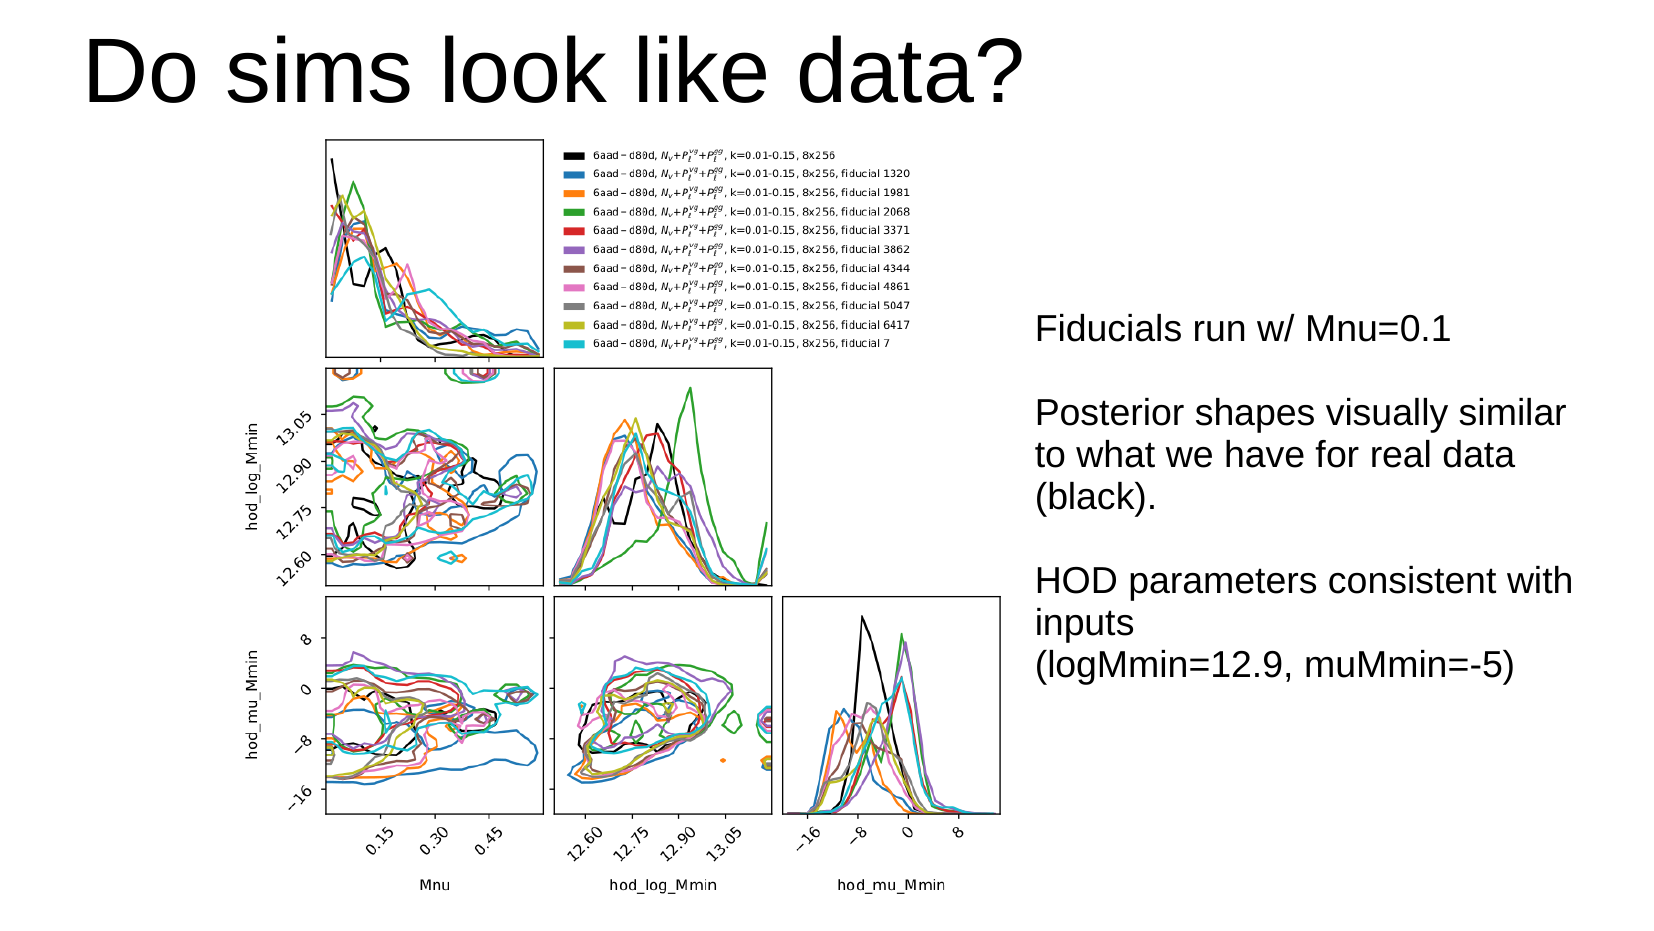

# Do sims look like data?
Fiducials run w/ Mnu=0.1
Posterior shapes visually similar to what we have for real data (black).
HOD parameters consistent with inputs
(logMmin=12.9, muMmin=-5)